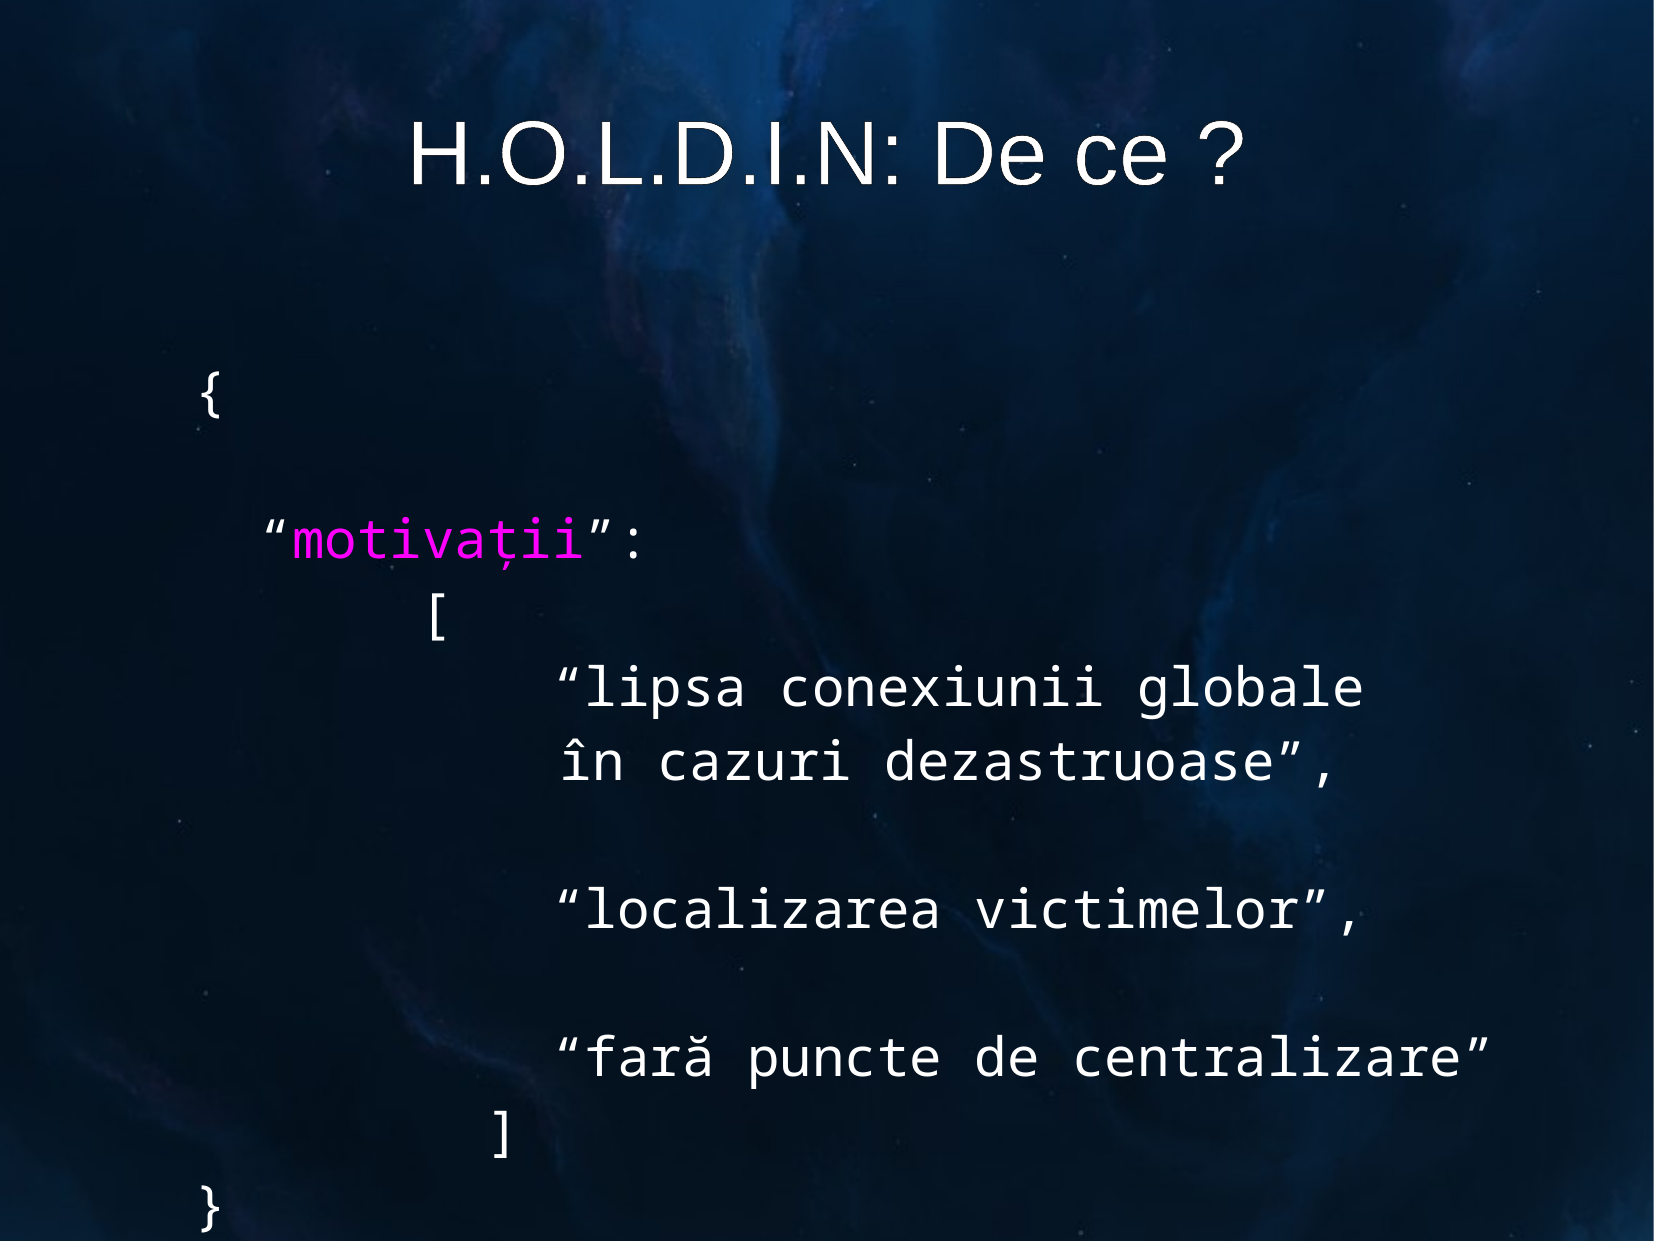

# H.O.L.D.I.N: De ce ?
{
 “motivații”:
			[
 “lipsa conexiunii globale
				 în cazuri dezastruoase”,
 “localizarea victimelor”,
 “fară puncte de centralizare”
 ]
}